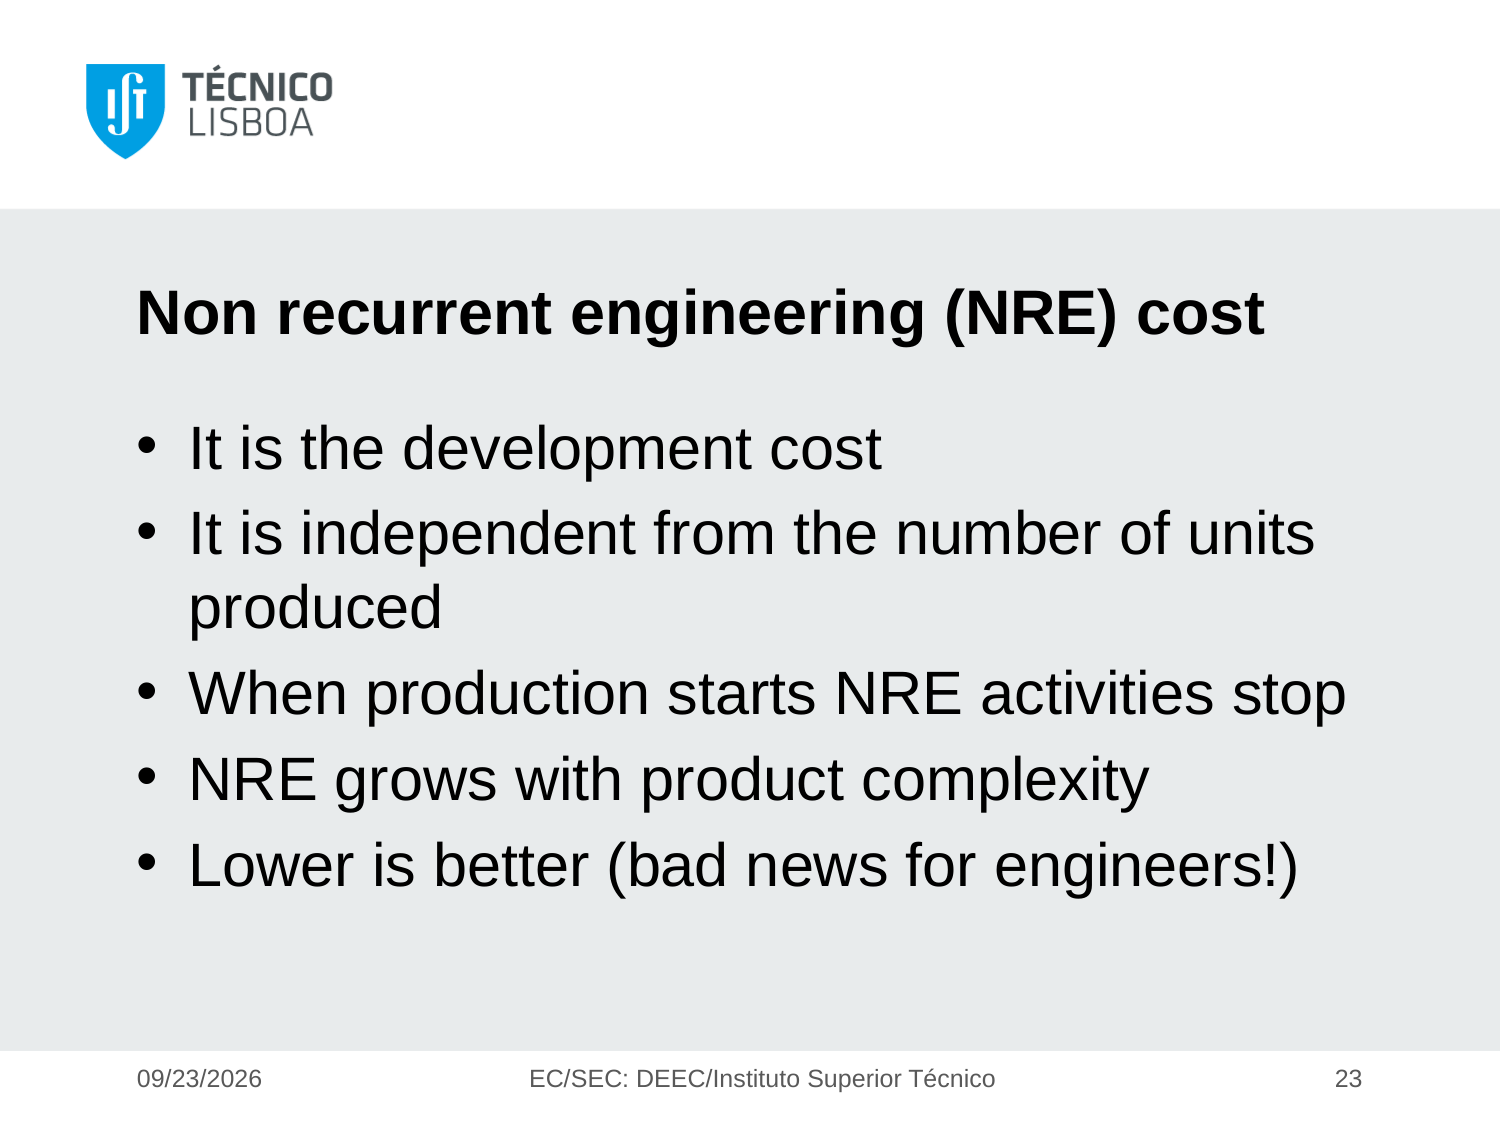

# Non recurrent engineering (NRE) cost
It is the development cost
It is independent from the number of units produced
When production starts NRE activities stop
NRE grows with product complexity
Lower is better (bad news for engineers!)
EC/SEC: DEEC/Instituto Superior Técnico